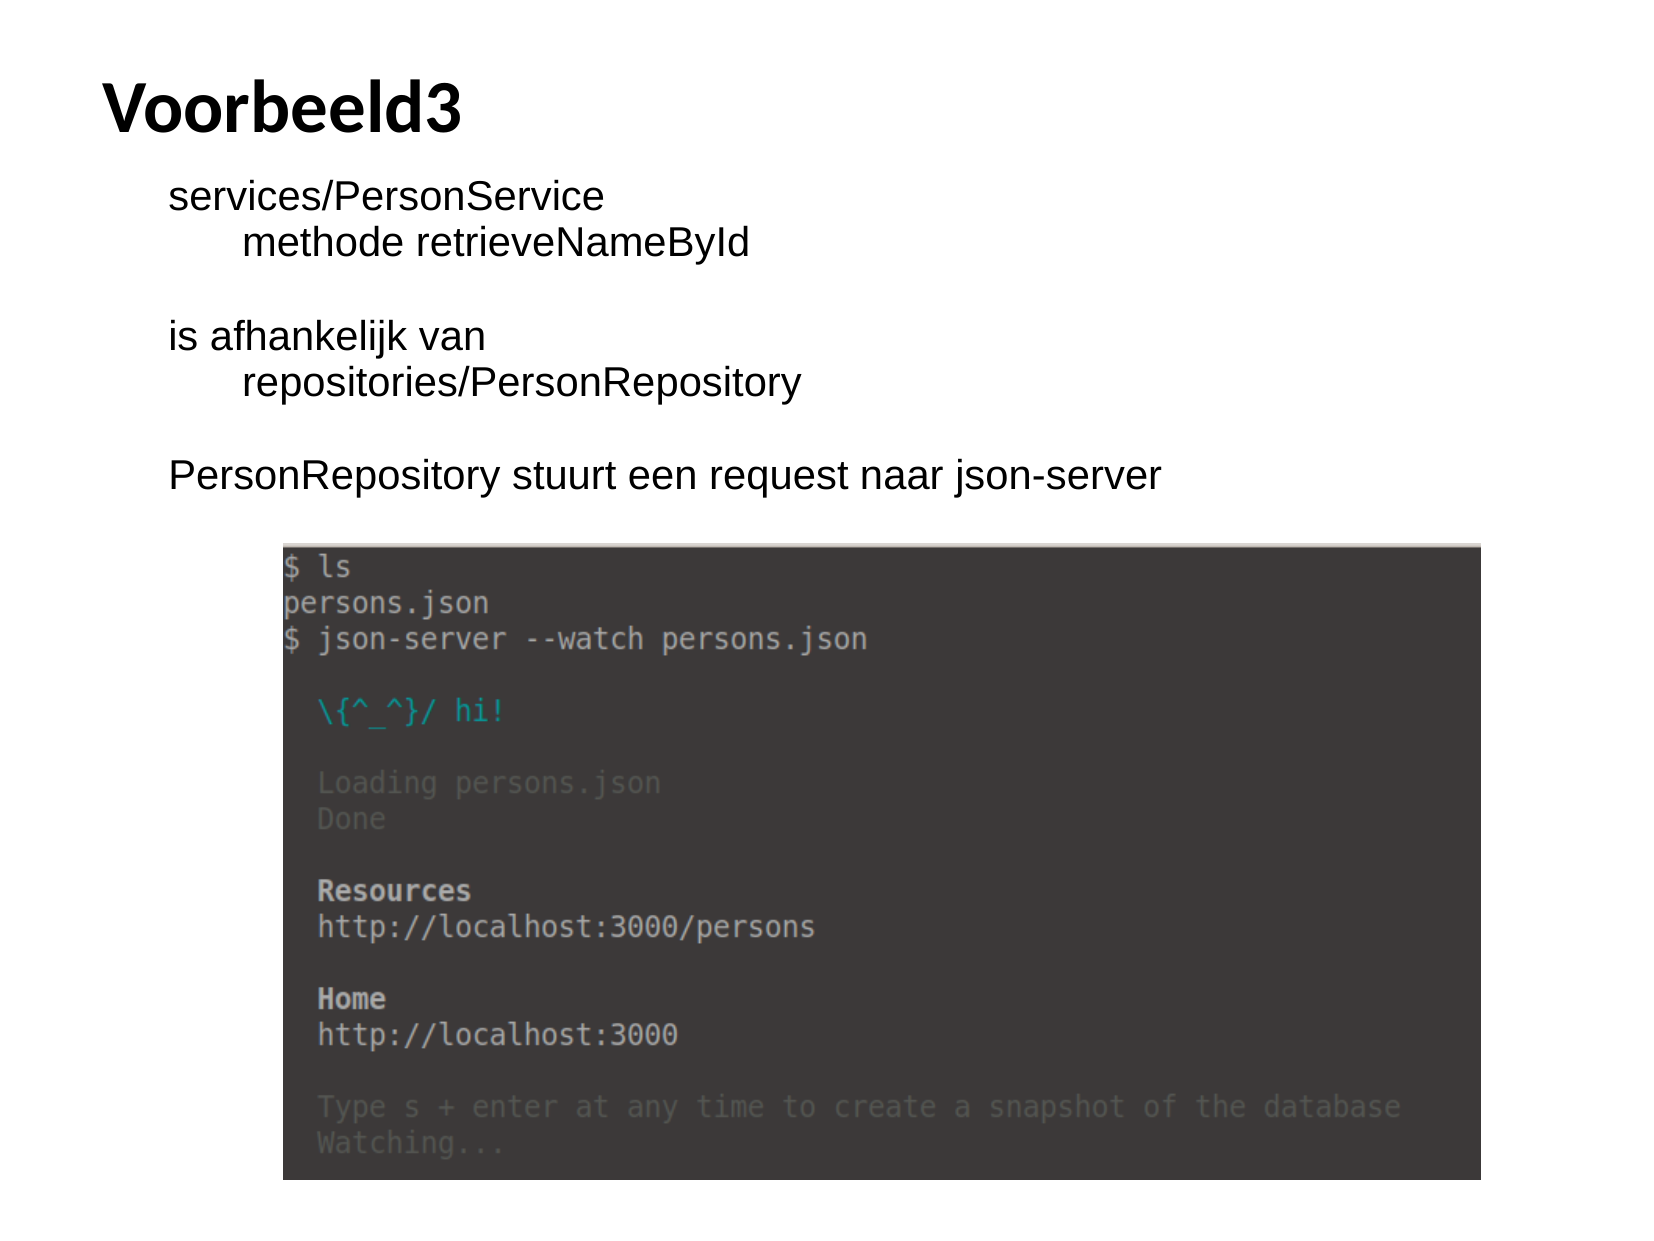

Voorbeeld3
services/PersonService
	methode retrieveNameById
is afhankelijk van
	repositories/PersonRepository
PersonRepository stuurt een request naar json-server